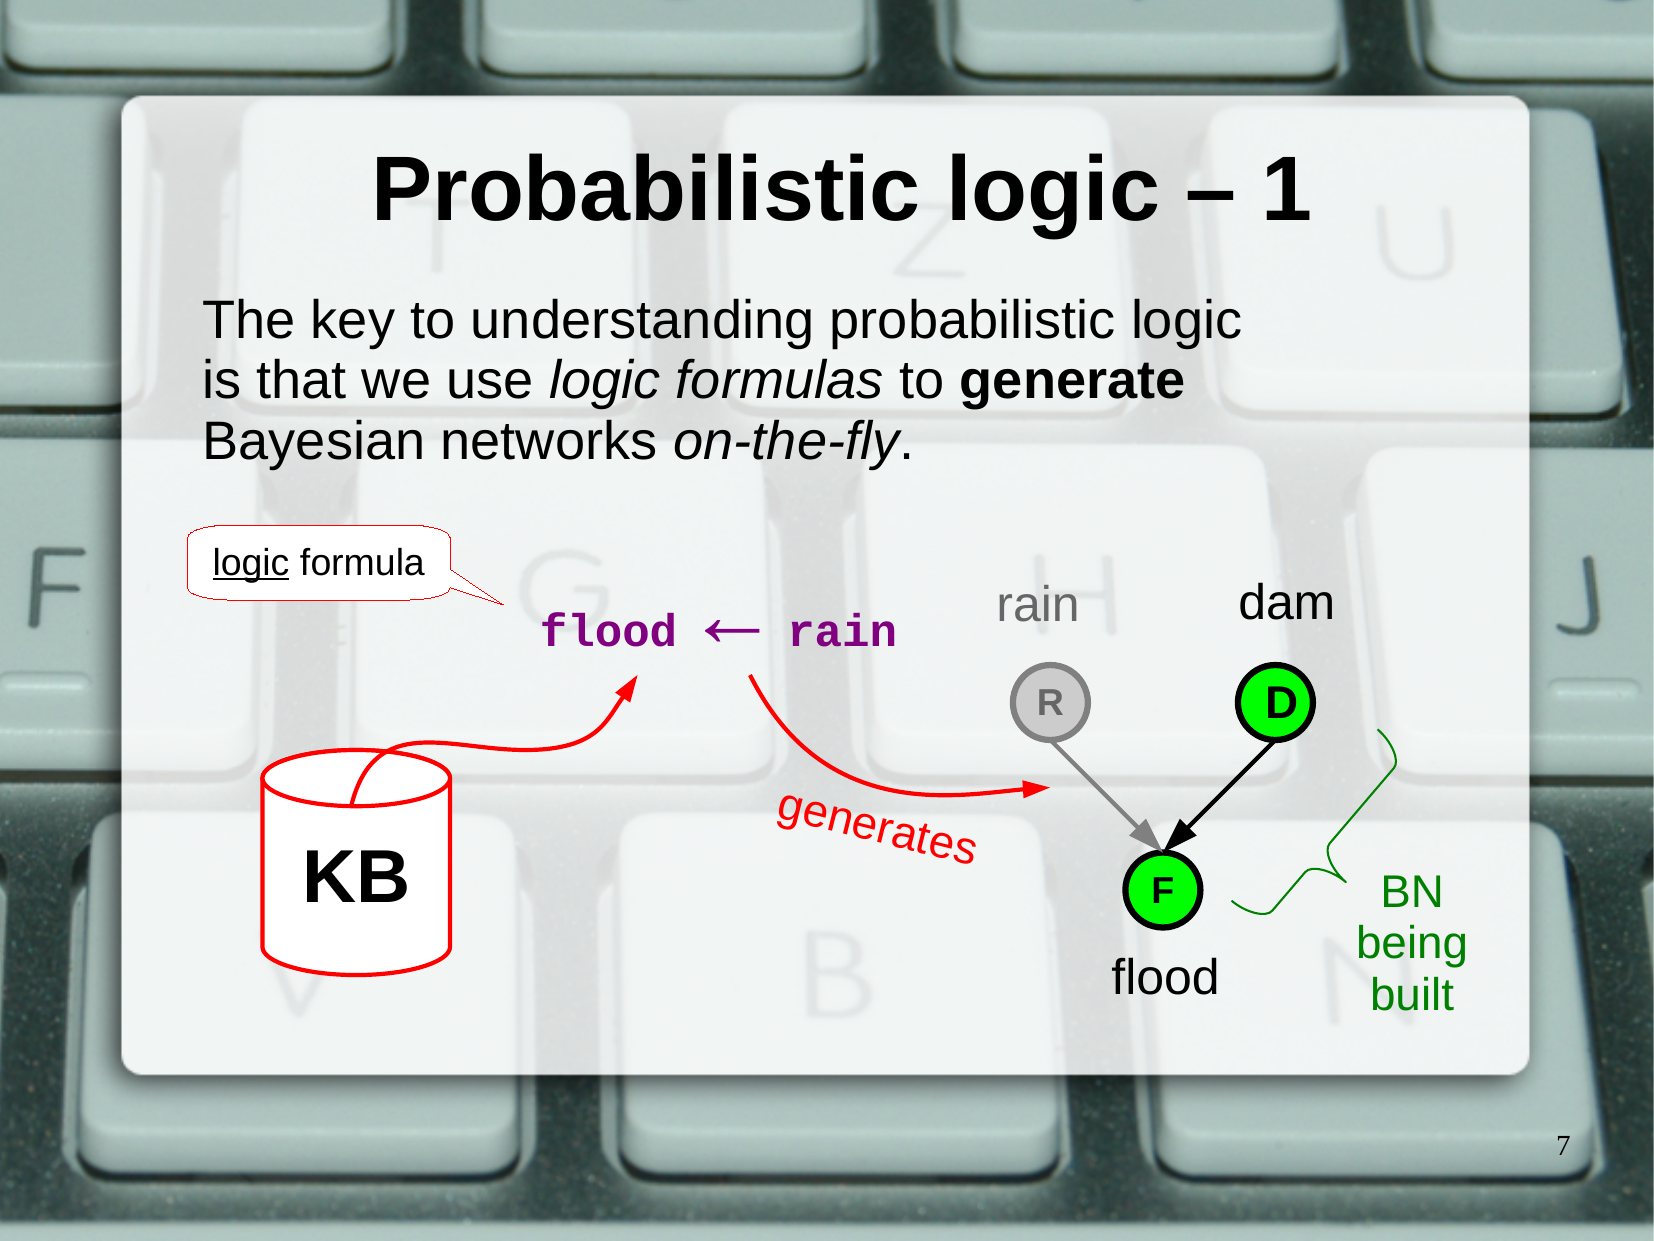

# Probabilistic logic – 1
The key to understanding probabilistic logic
is that we use logic formulas to generate
Bayesian networks on-the-fly.
logic formula
flood ← rain
dam
rain
R
 D
KB
generates
F
BN
being
built
 flood
7